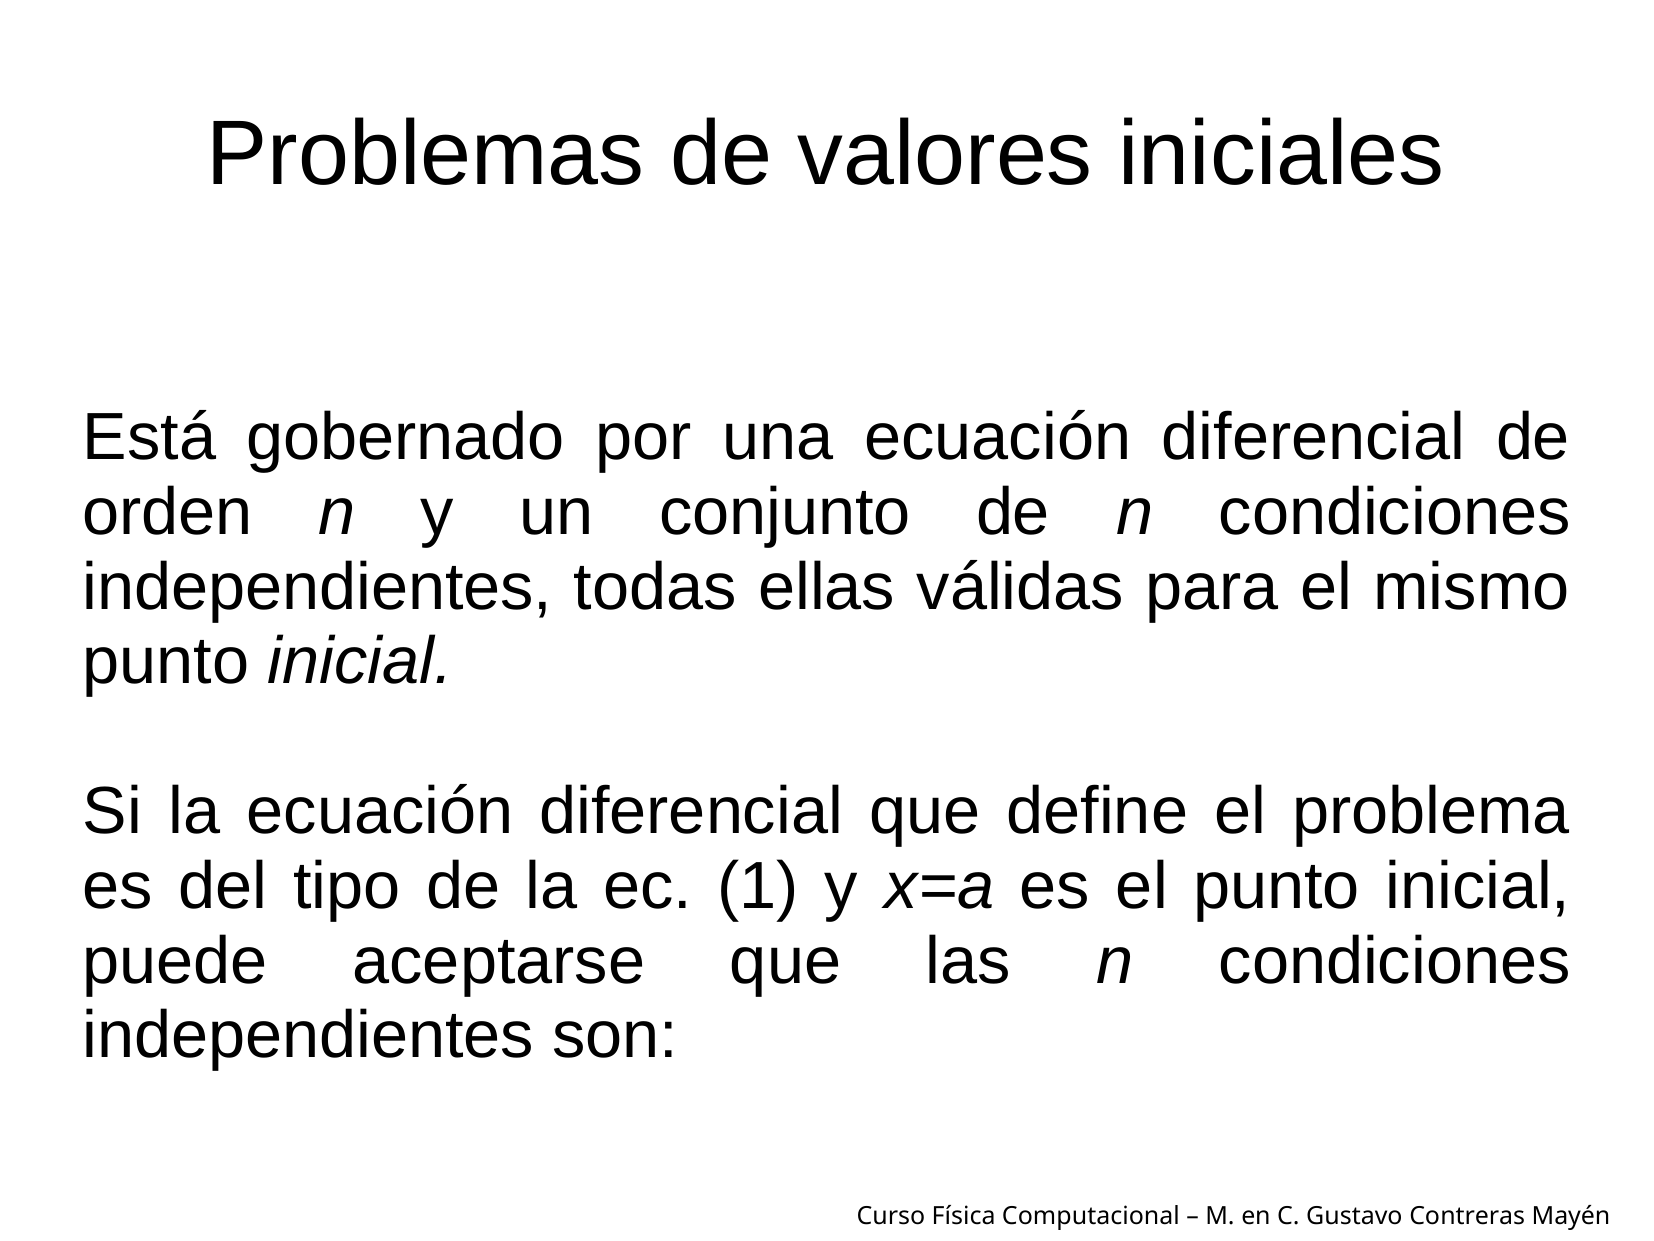

# Problemas de valores iniciales
Está gobernado por una ecuación diferencial de orden n y un conjunto de n condiciones independientes, todas ellas válidas para el mismo punto inicial.
Si la ecuación diferencial que define el problema es del tipo de la ec. (1) y x=a es el punto inicial, puede aceptarse que las n condiciones independientes son: